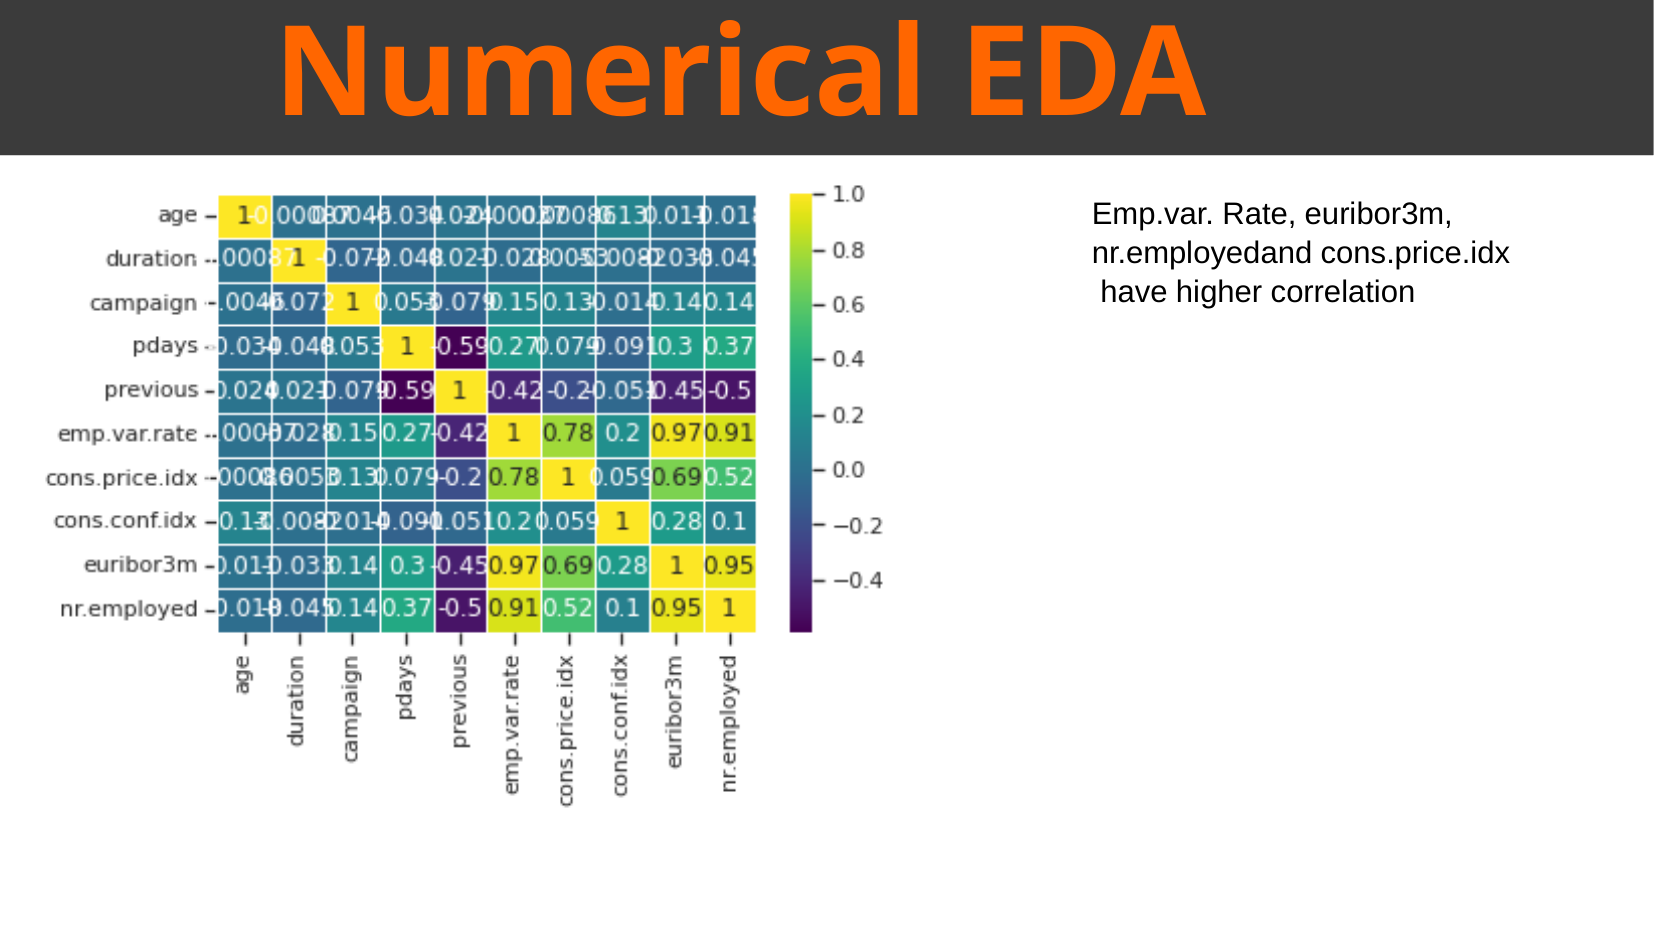

Profit Analysis
 Numerical EDA
Emp.var. Rate, euribor3m,
nr.employedand cons.price.idx
 have higher correlation